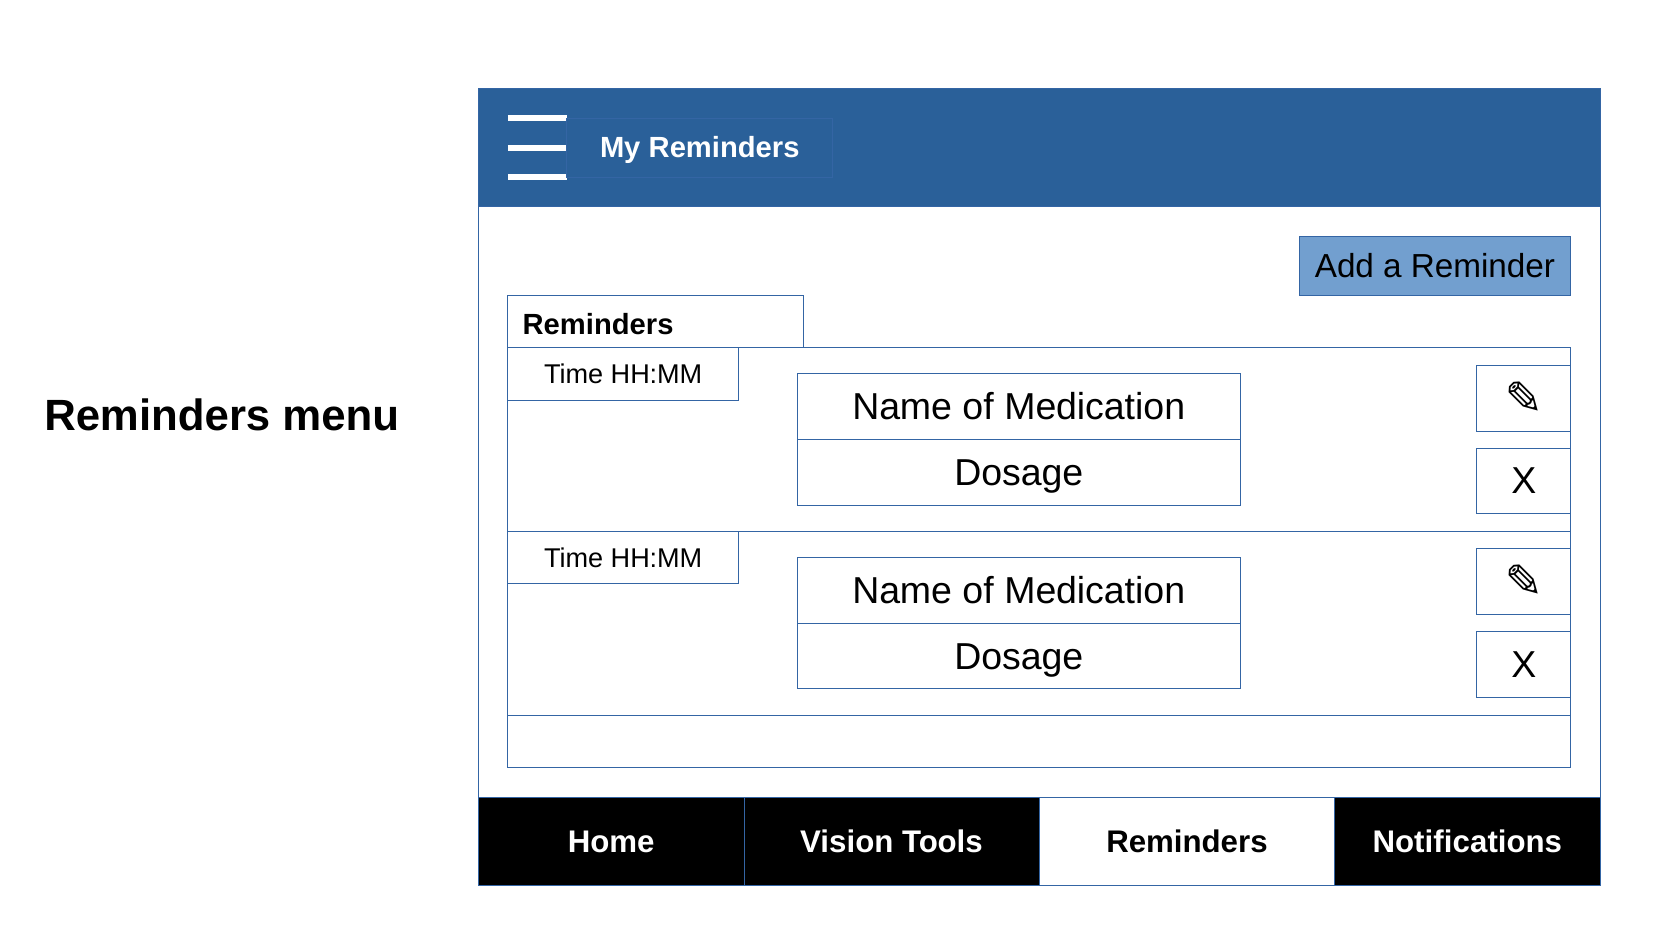

My Reminders
Add a Reminder
Reminders
Time HH:MM
✎
Name of Medication
Reminders menu
Dosage
X
Time HH:MM
✎
Name of Medication
Dosage
X
Home
Vision Tools
Reminders
Notifications